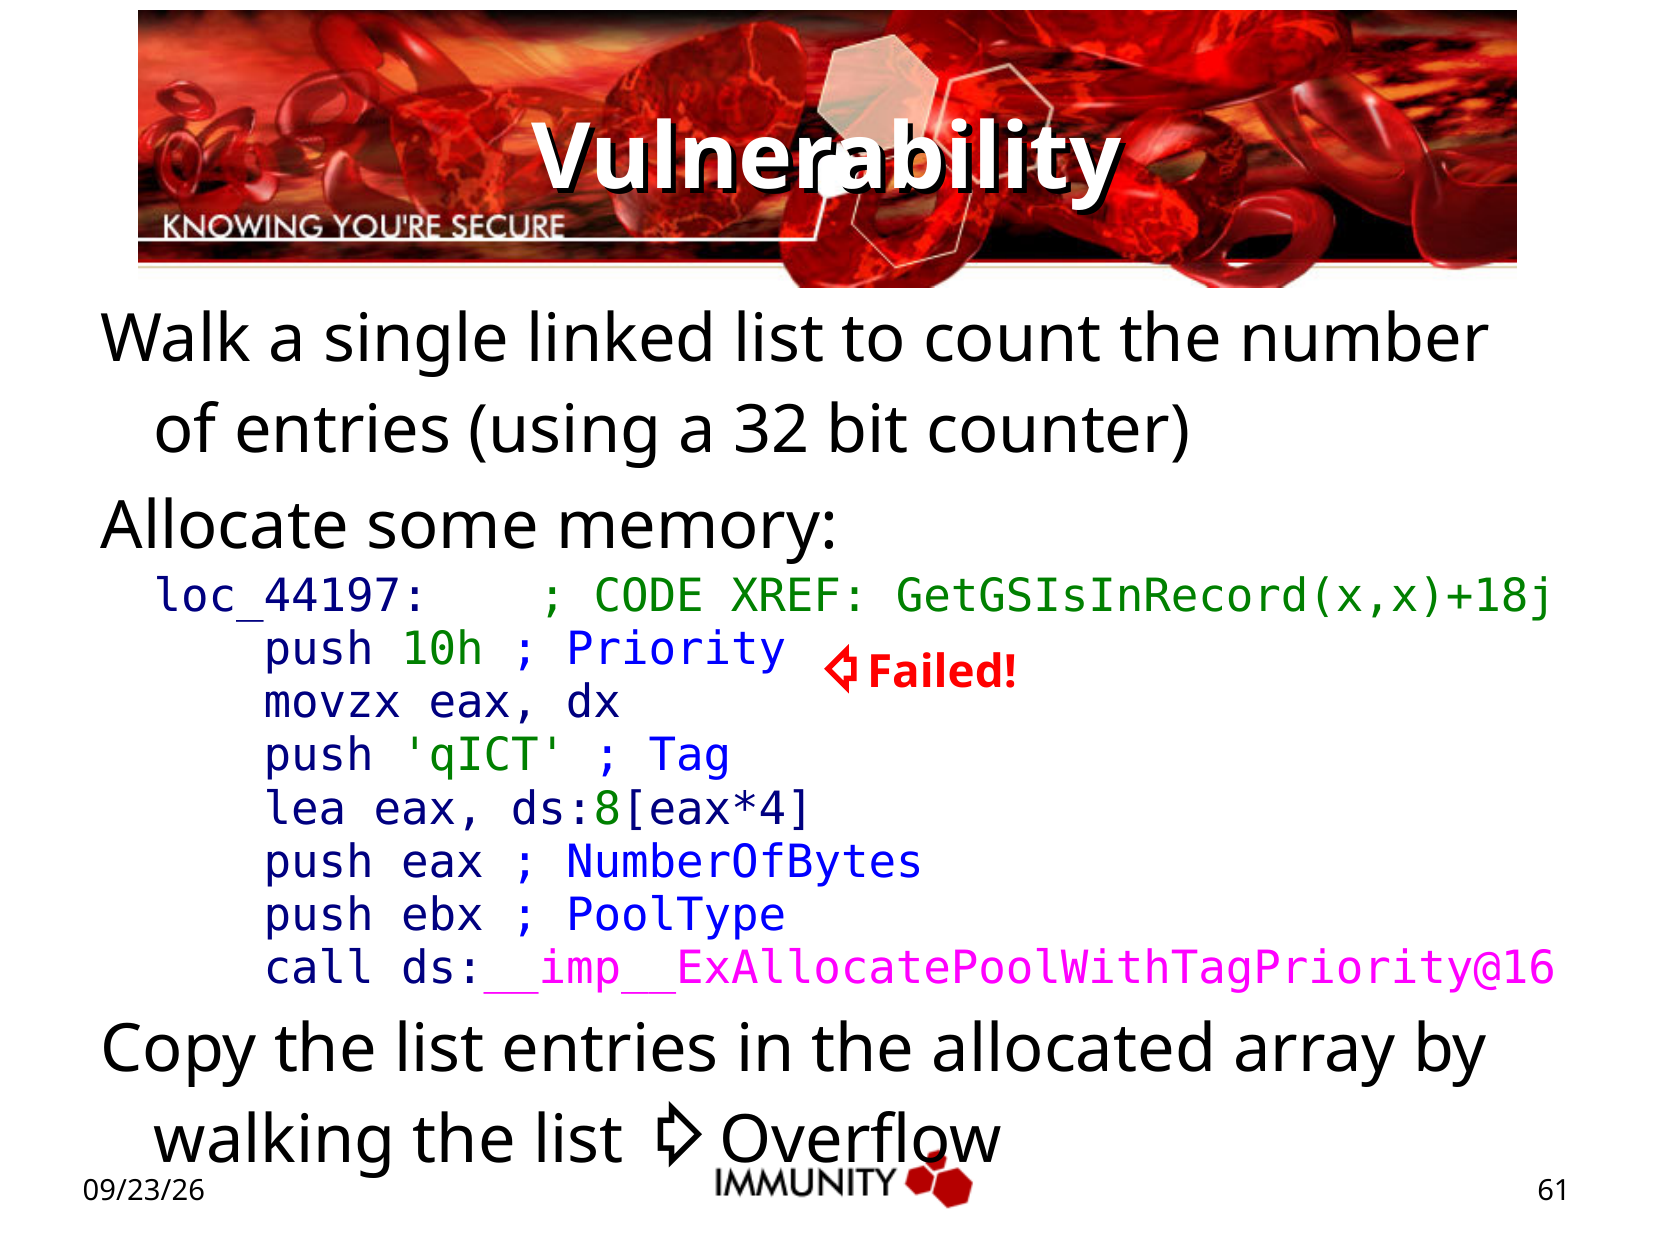

# Vulnerability
Walk a single linked list to count the number of entries (using a 32 bit counter)
Allocate some memory:
loc_44197: ; CODE XREF: GetGSIsInRecord(x,x)+18j
 push 10h ; Priority
 movzx eax, dx
 push 'qICT' ; Tag
 lea eax, ds:8[eax*4]
 push eax ; NumberOfBytes
 push ebx ; PoolType
 call ds:__imp__ExAllocatePoolWithTagPriority@16
Copy the list entries in the allocated array by walking the list ⇨Overflow
⇦Failed!
61